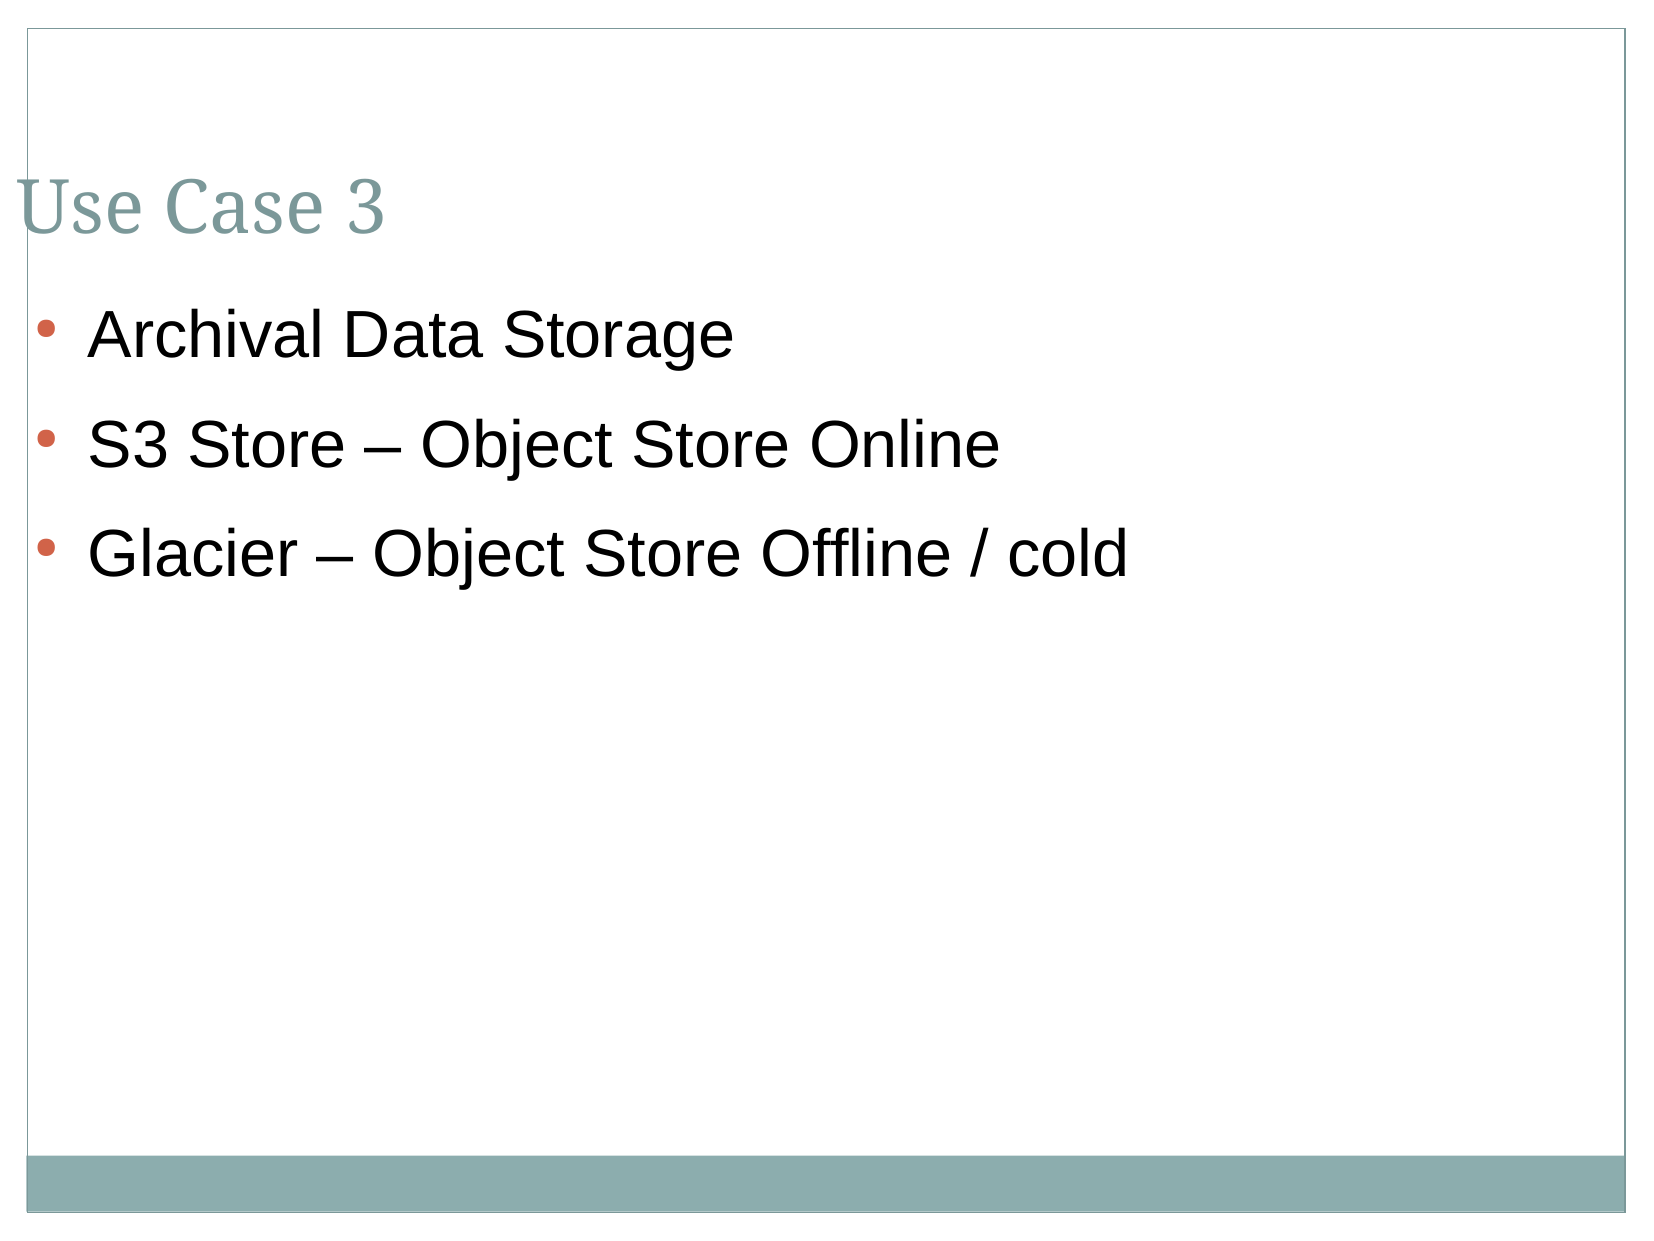

# Use Case 3
Archival Data Storage
S3 Store – Object Store Online
Glacier – Object Store Offline / cold